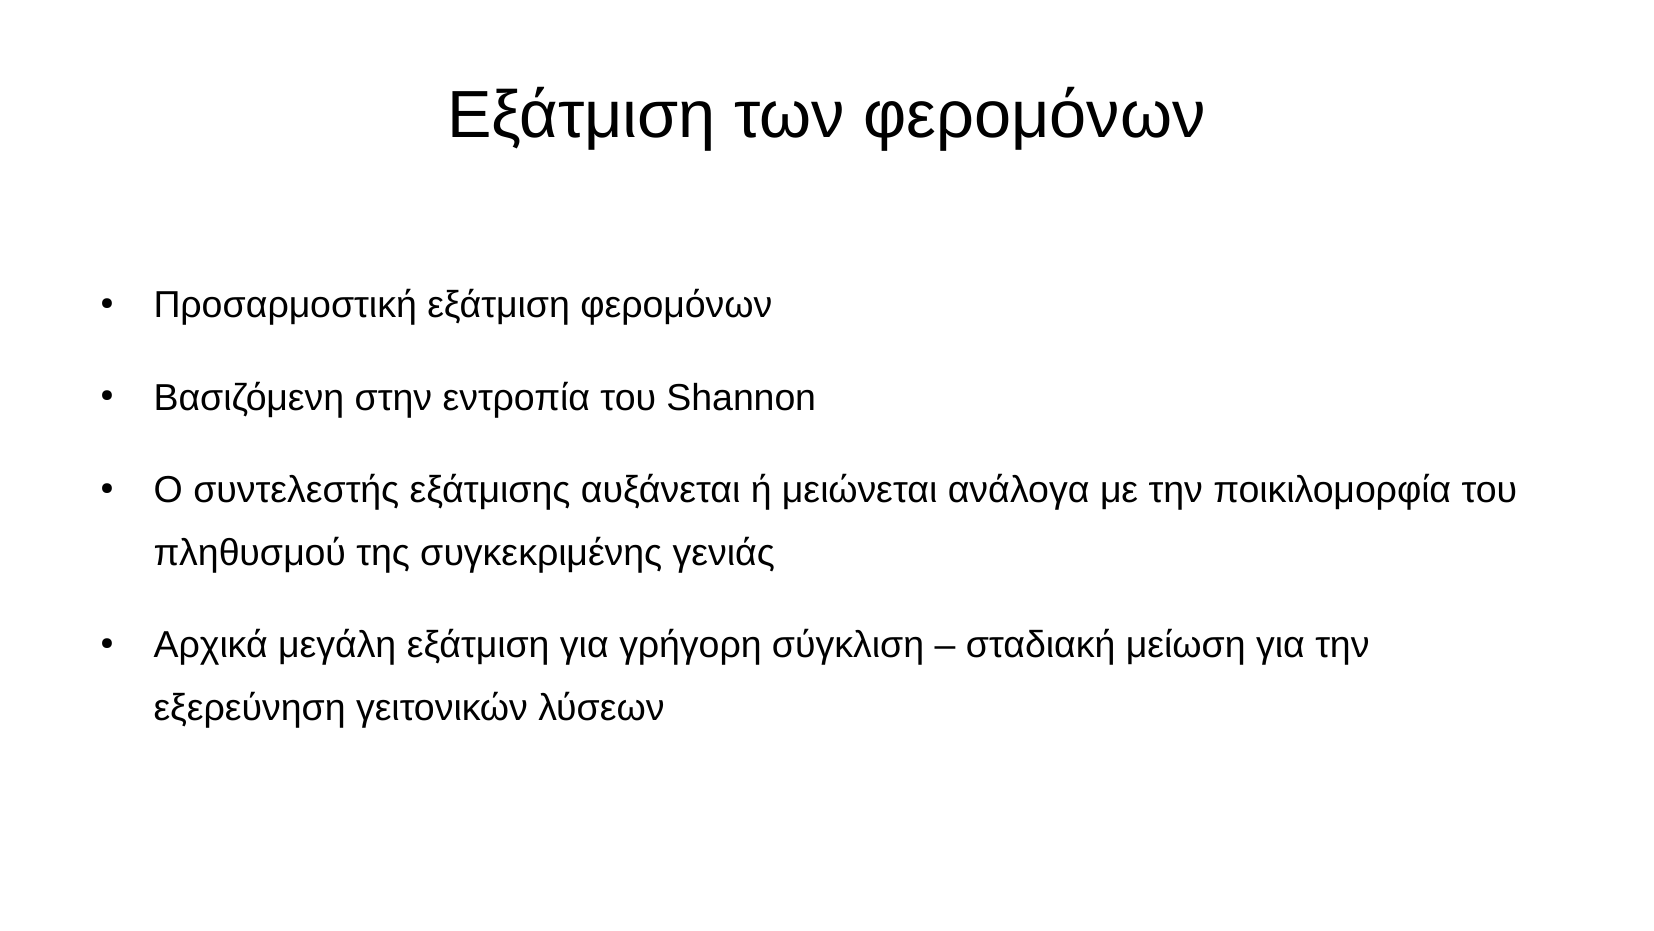

# Εξάτμιση των φερομόνων
Προσαρμοστική εξάτμιση φερομόνων
Βασιζόμενη στην εντροπία του Shannon
Ο συντελεστής εξάτμισης αυξάνεται ή μειώνεται ανάλογα με την ποικιλομορφία του πληθυσμού της συγκεκριμένης γενιάς
Αρχικά μεγάλη εξάτμιση για γρήγορη σύγκλιση – σταδιακή μείωση για την εξερεύνηση γειτονικών λύσεων